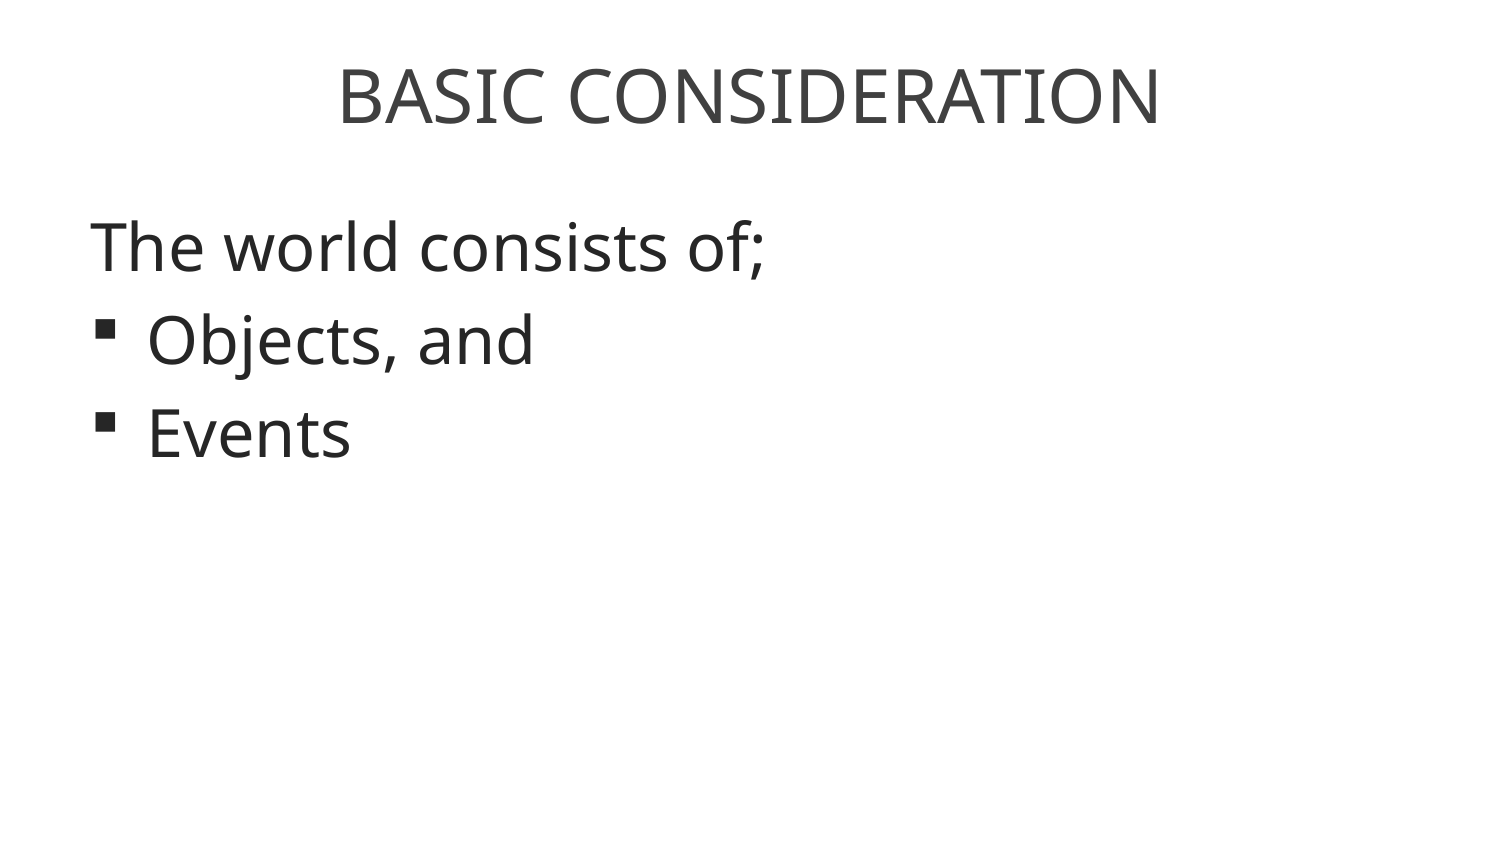

# Basic consideration
The world consists of;
Objects, and
Events